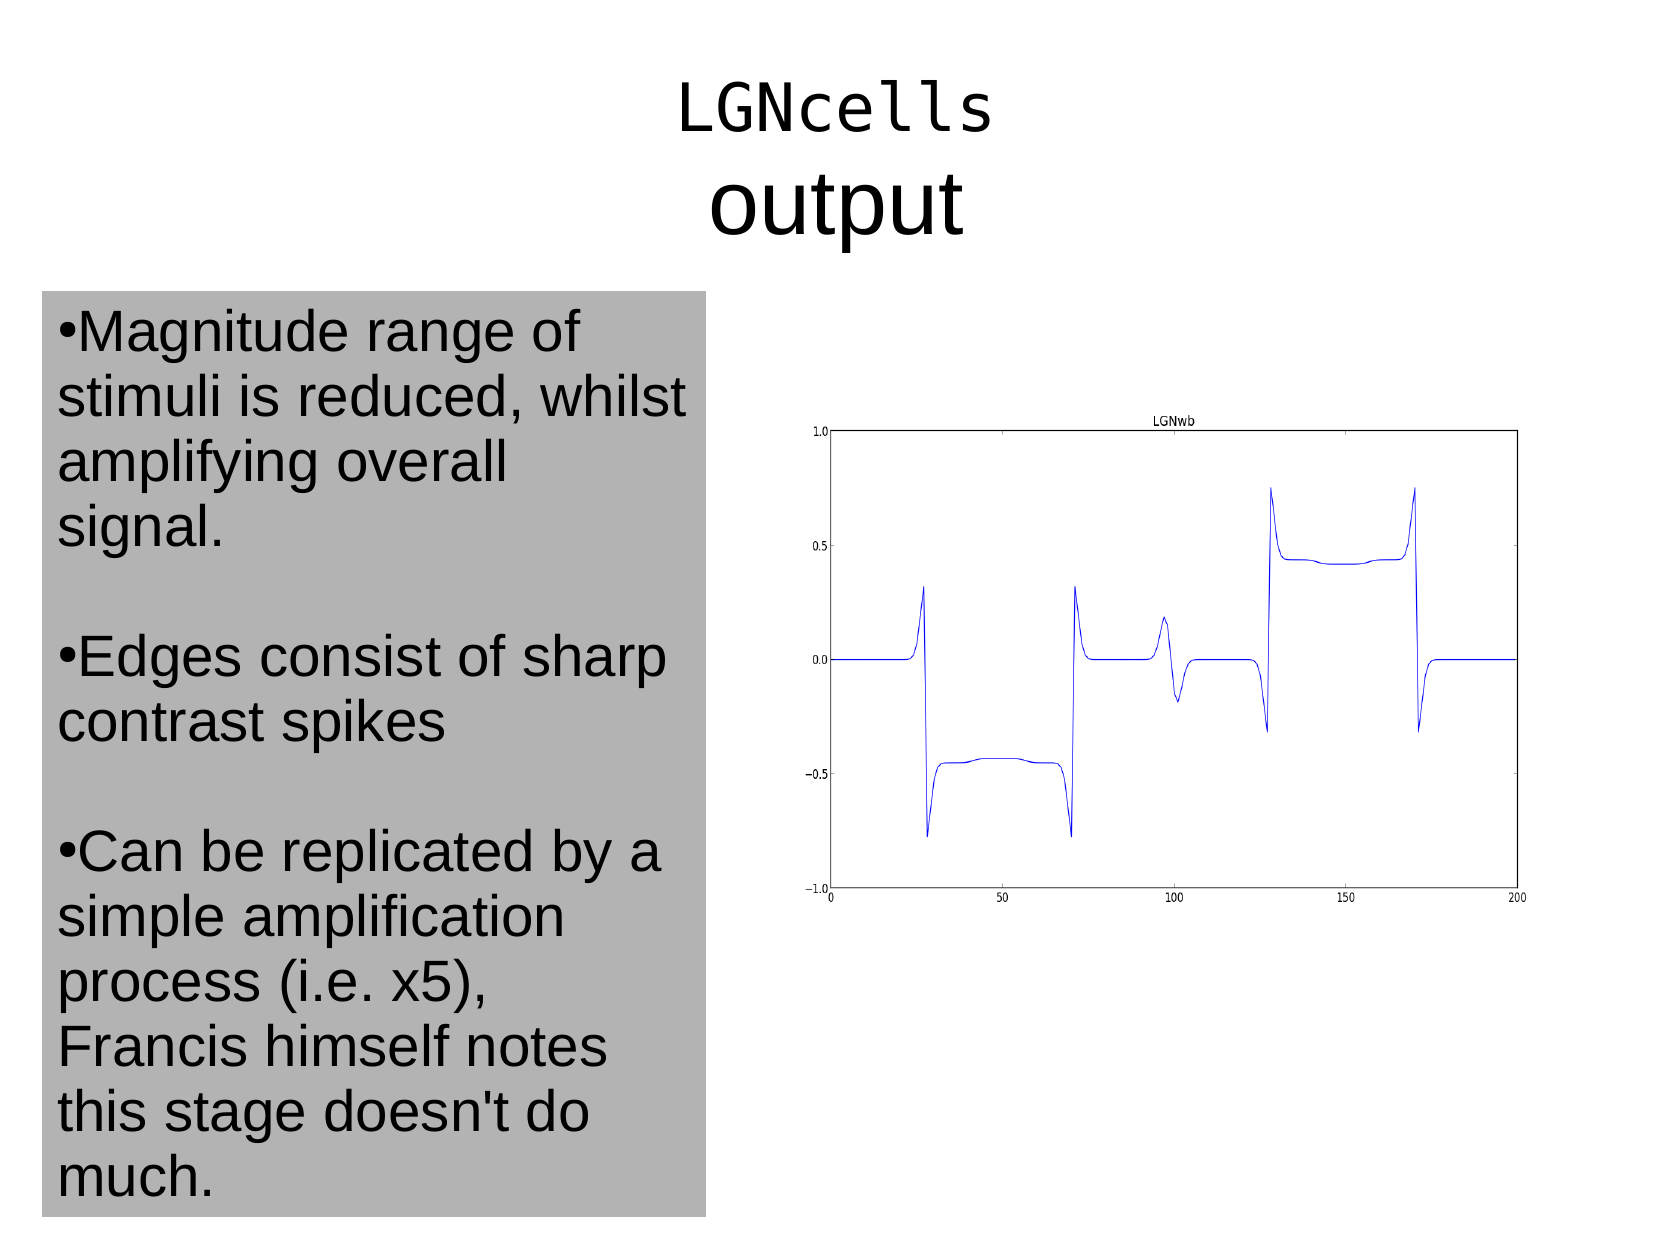

# LGNcells output
| Magnitude range of stimuli is reduced, whilst amplifying overall signal. Edges consist of sharp contrast spikes Can be replicated by a simple amplification process (i.e. x5), Francis himself notes this stage doesn't do much. |
| --- |